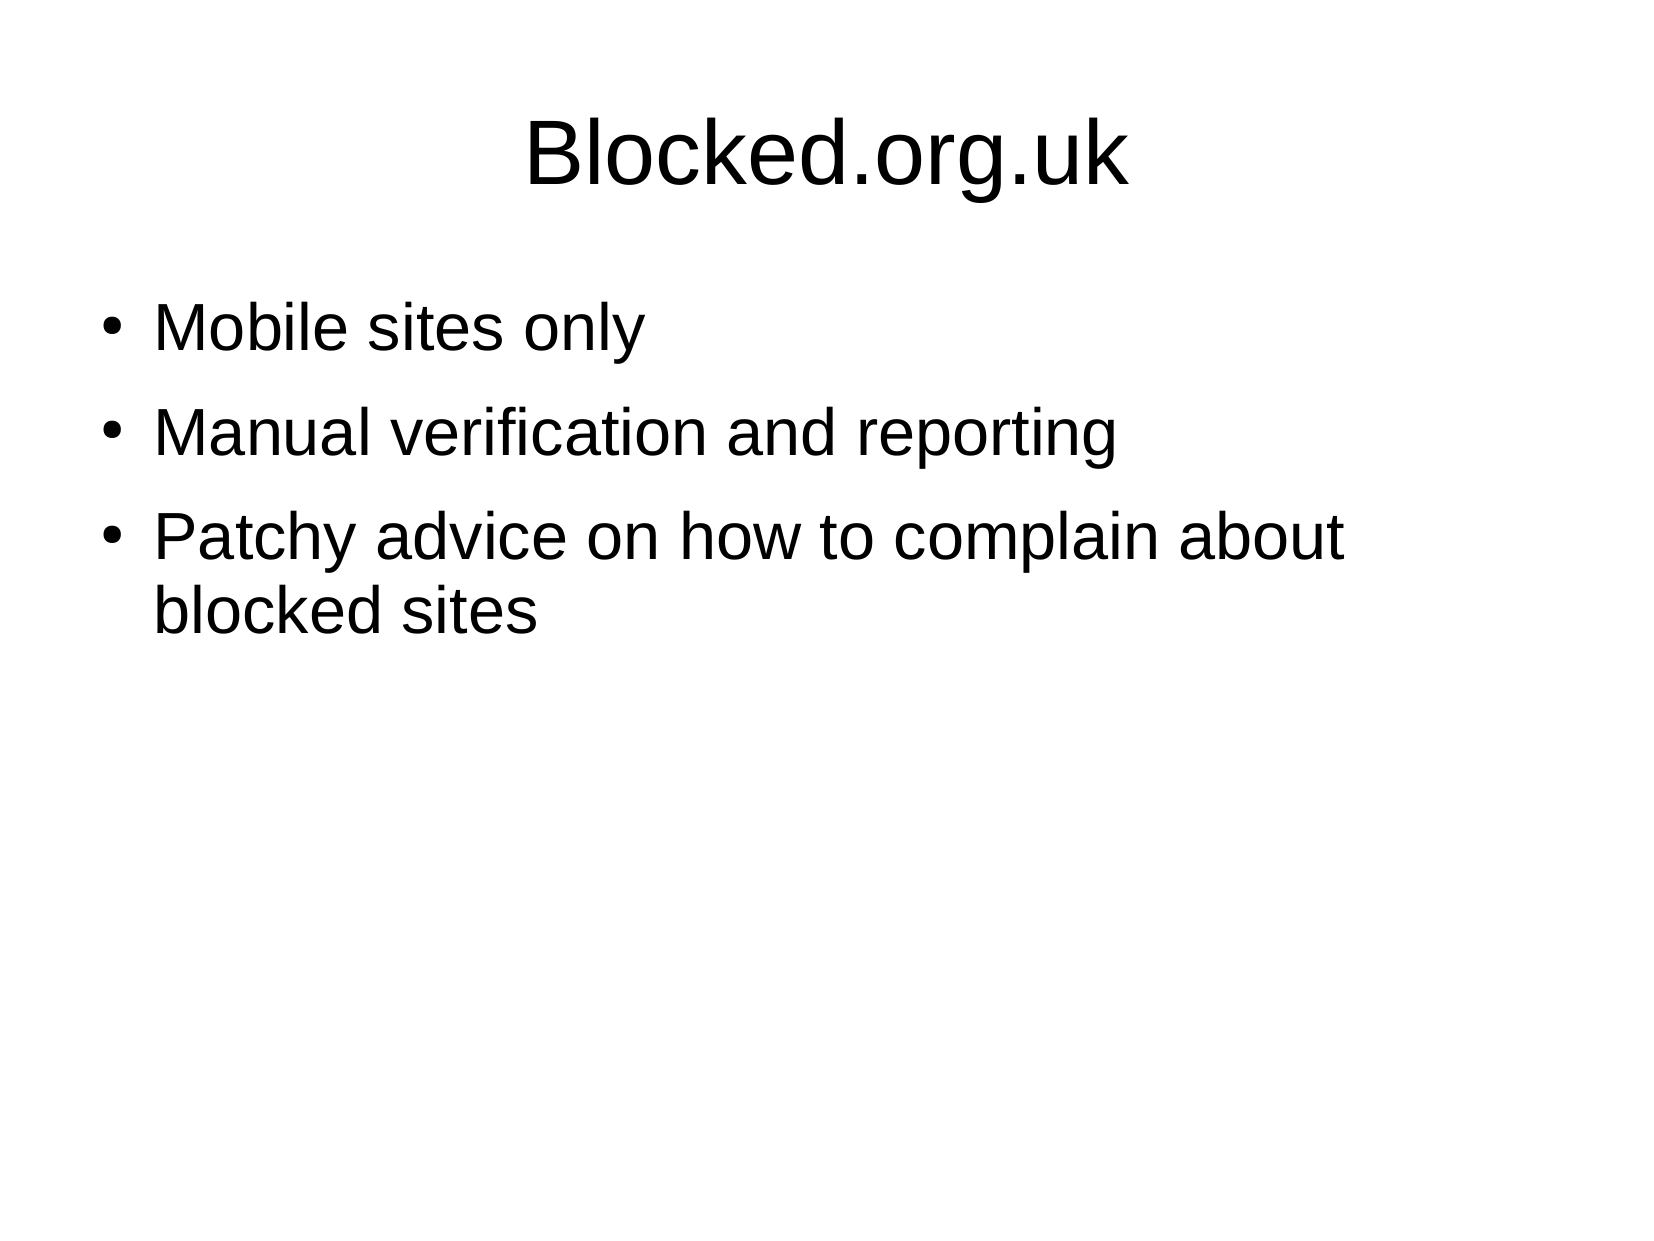

# Blocked.org.uk
Mobile sites only
Manual verification and reporting
Patchy advice on how to complain about blocked sites